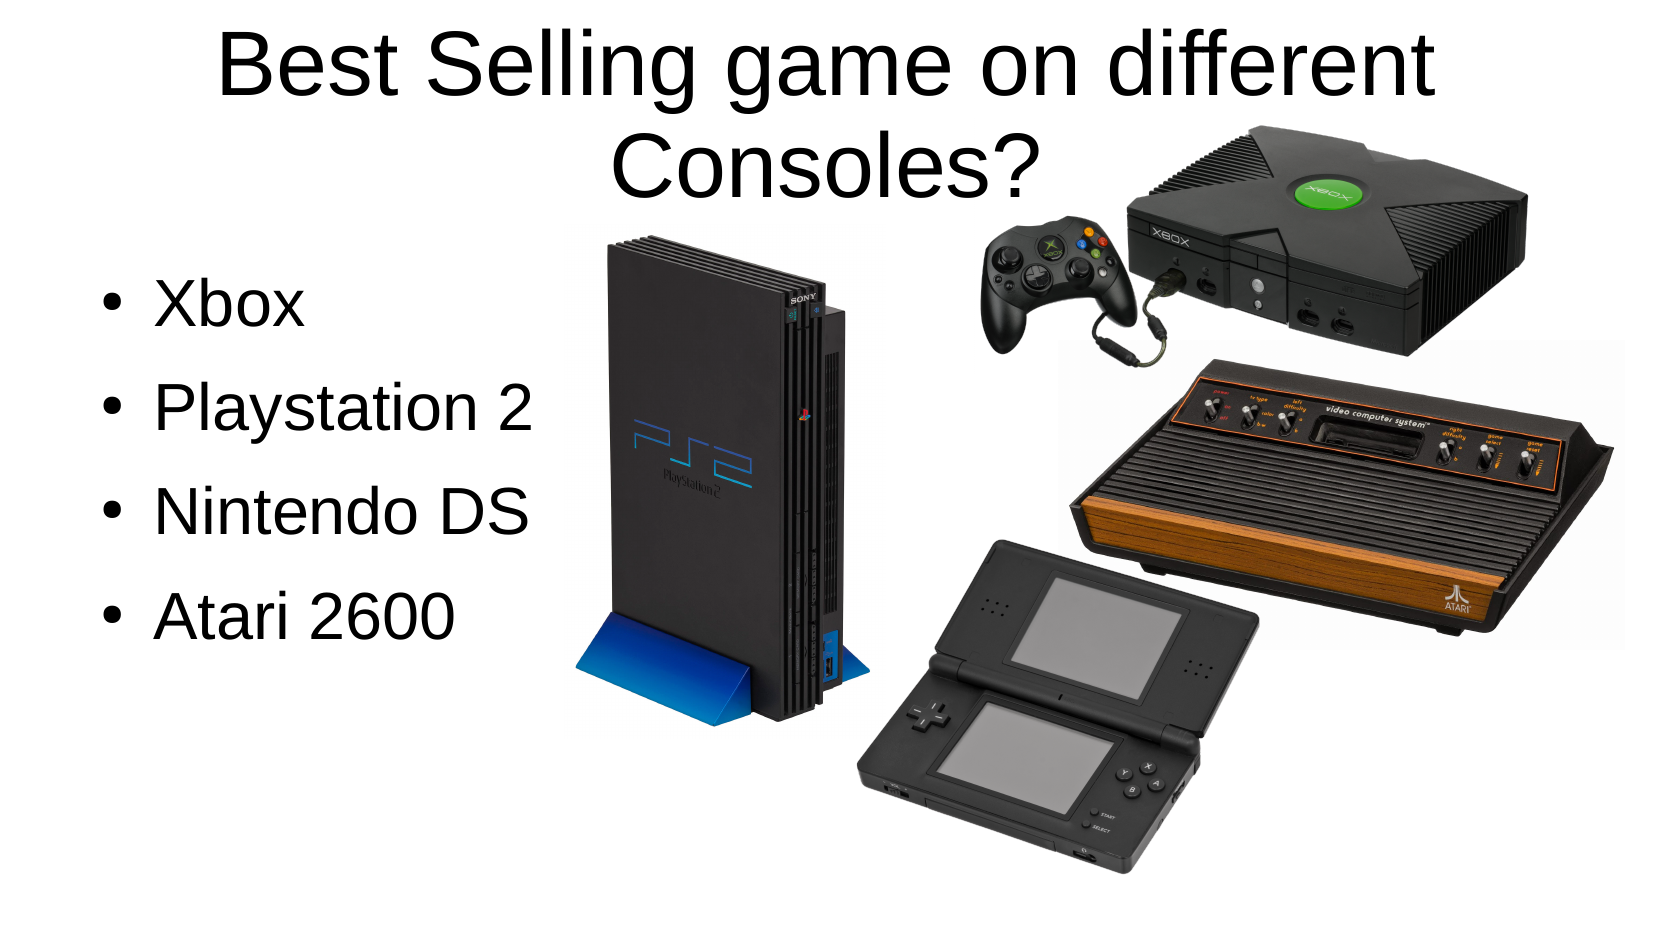

# Best Selling game on different Consoles?
Xbox
Playstation 2
Nintendo DS
Atari 2600